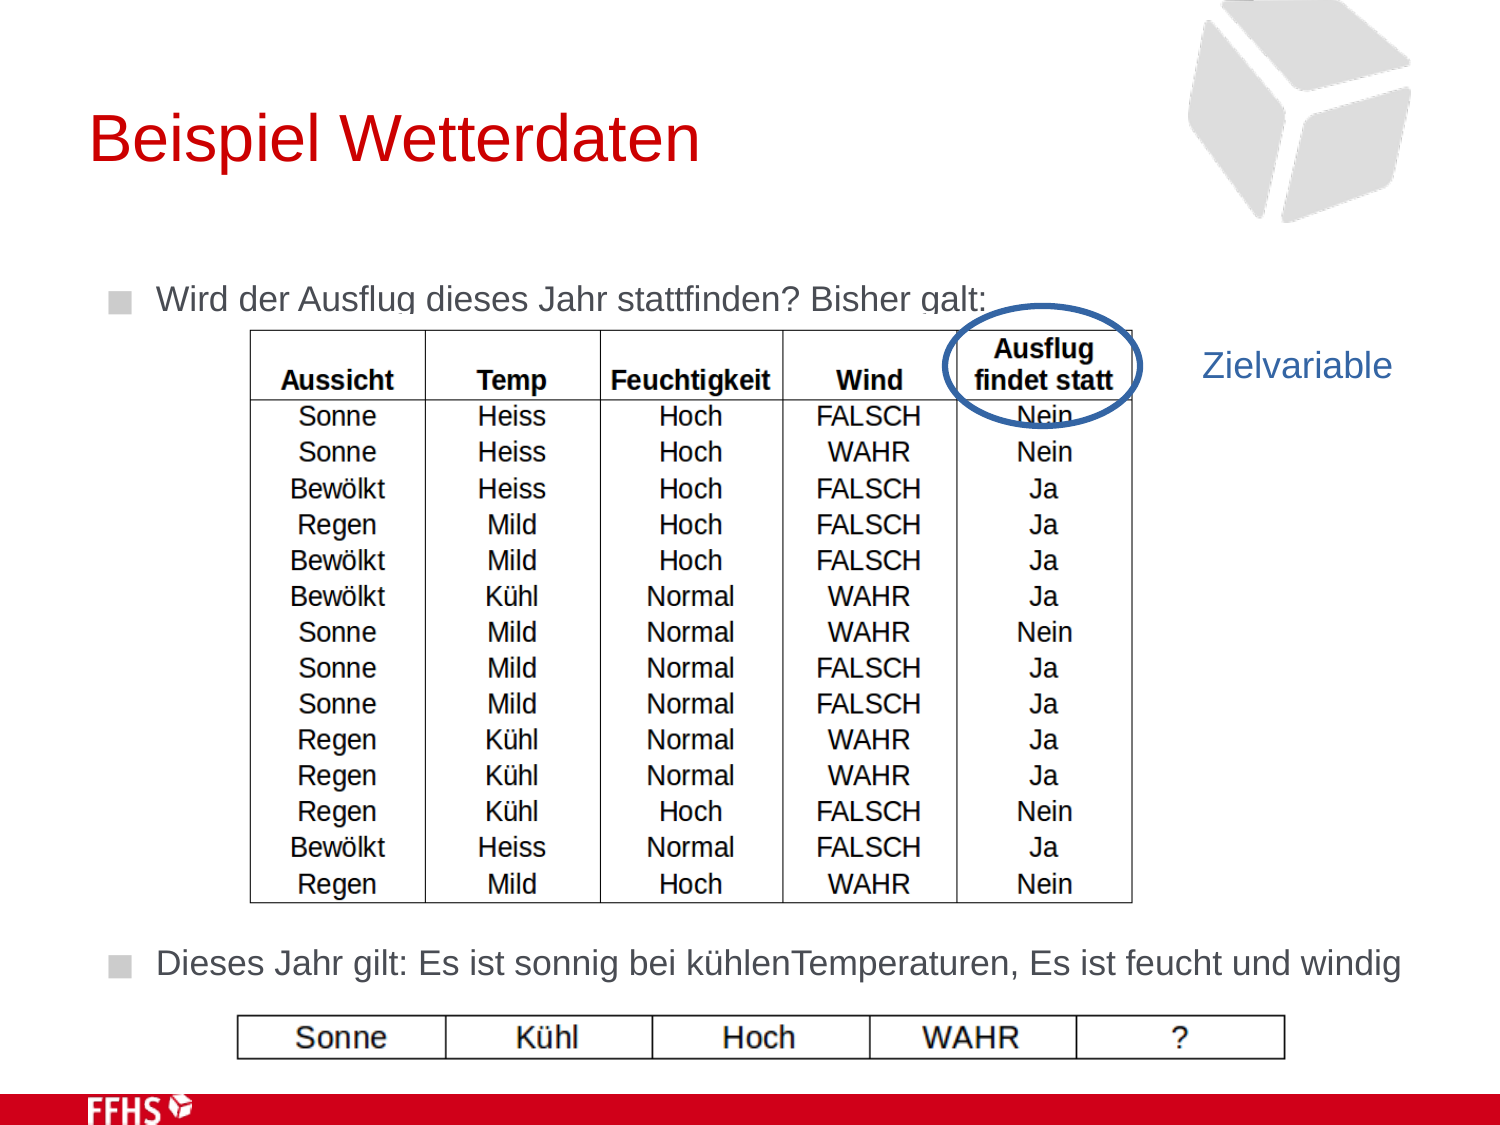

# Beispiel Wetterdaten
Wird der Ausflug dieses Jahr stattfinden? Bisher galt:
Dieses Jahr gilt: Es ist sonnig bei kühlenTemperaturen, Es ist feucht und windig
Zielvariable